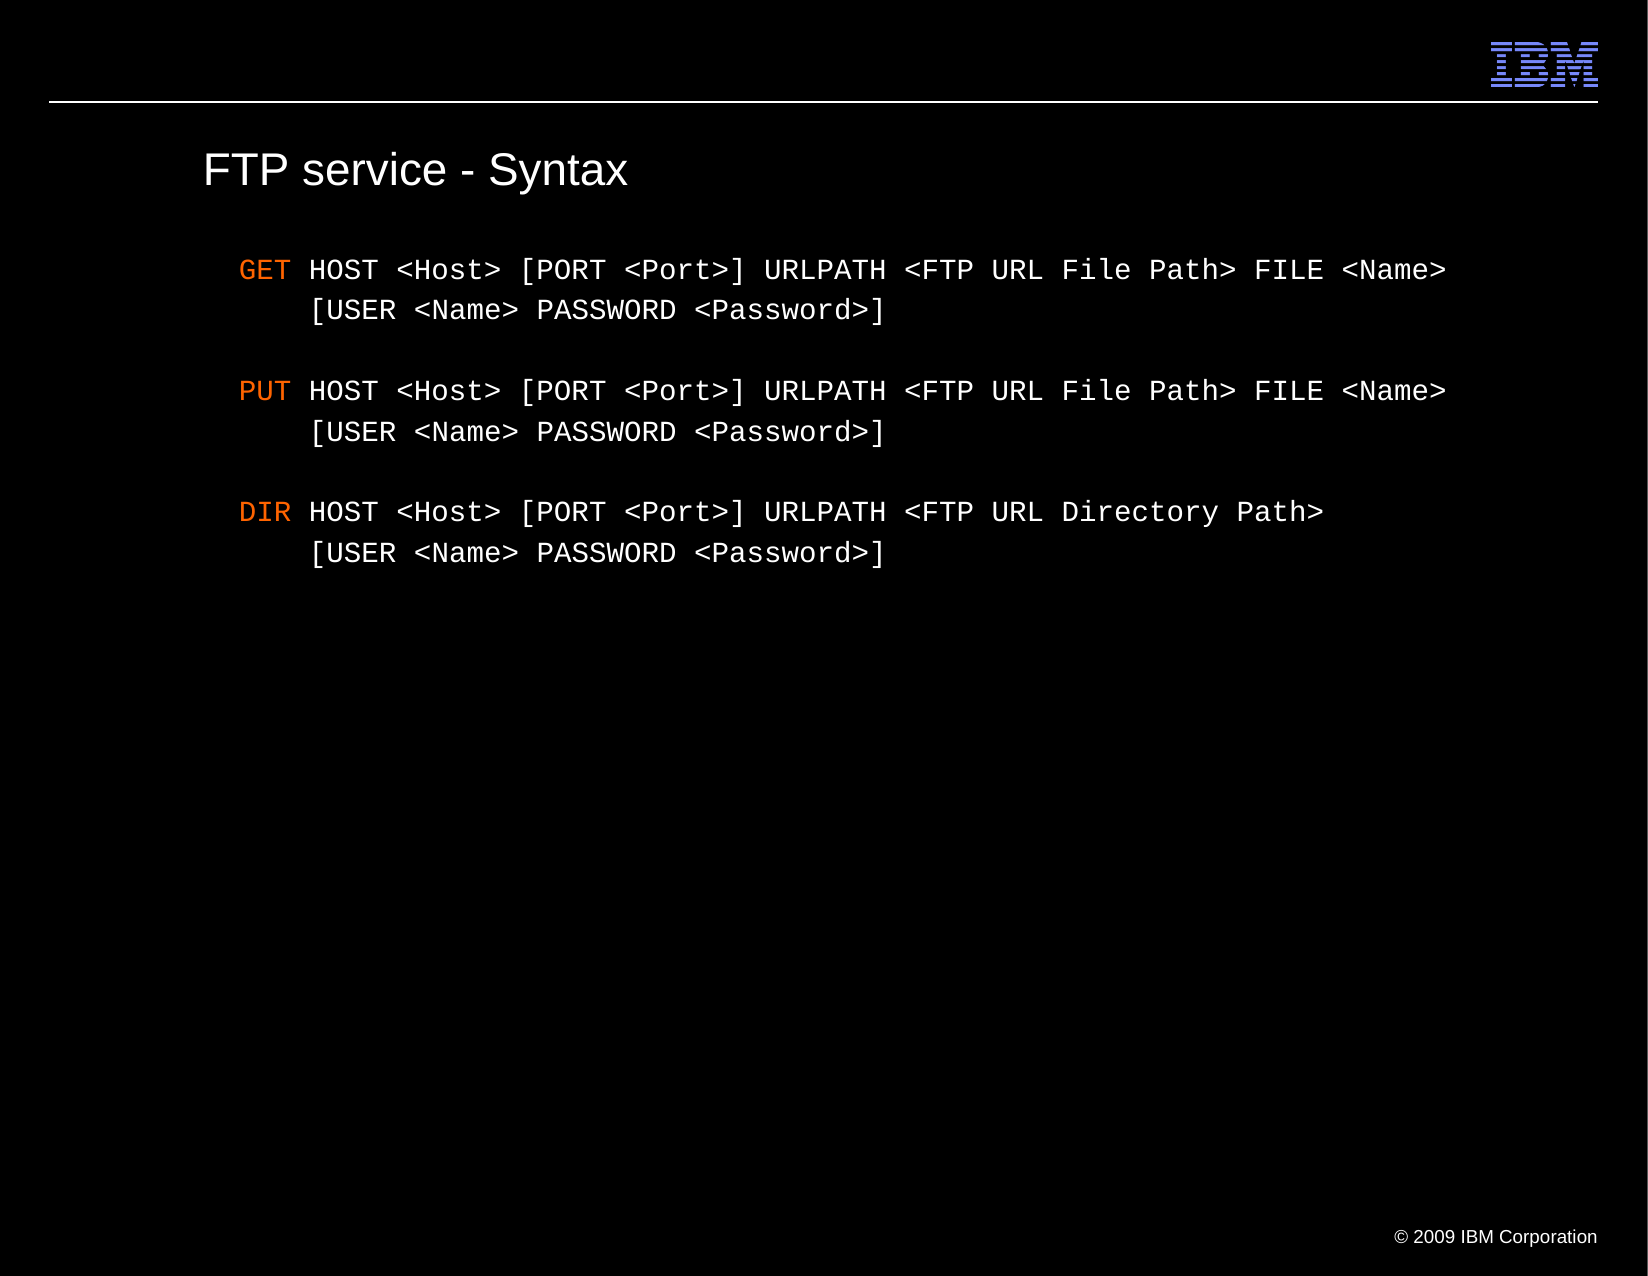

# FTP service - Syntax
GET HOST <Host> [PORT <Port>] URLPATH <FTP URL File Path> FILE <Name>
 [USER <Name> PASSWORD <Password>]
PUT HOST <Host> [PORT <Port>] URLPATH <FTP URL File Path> FILE <Name>
 [USER <Name> PASSWORD <Password>]
DIR HOST <Host> [PORT <Port>] URLPATH <FTP URL Directory Path>
 [USER <Name> PASSWORD <Password>]